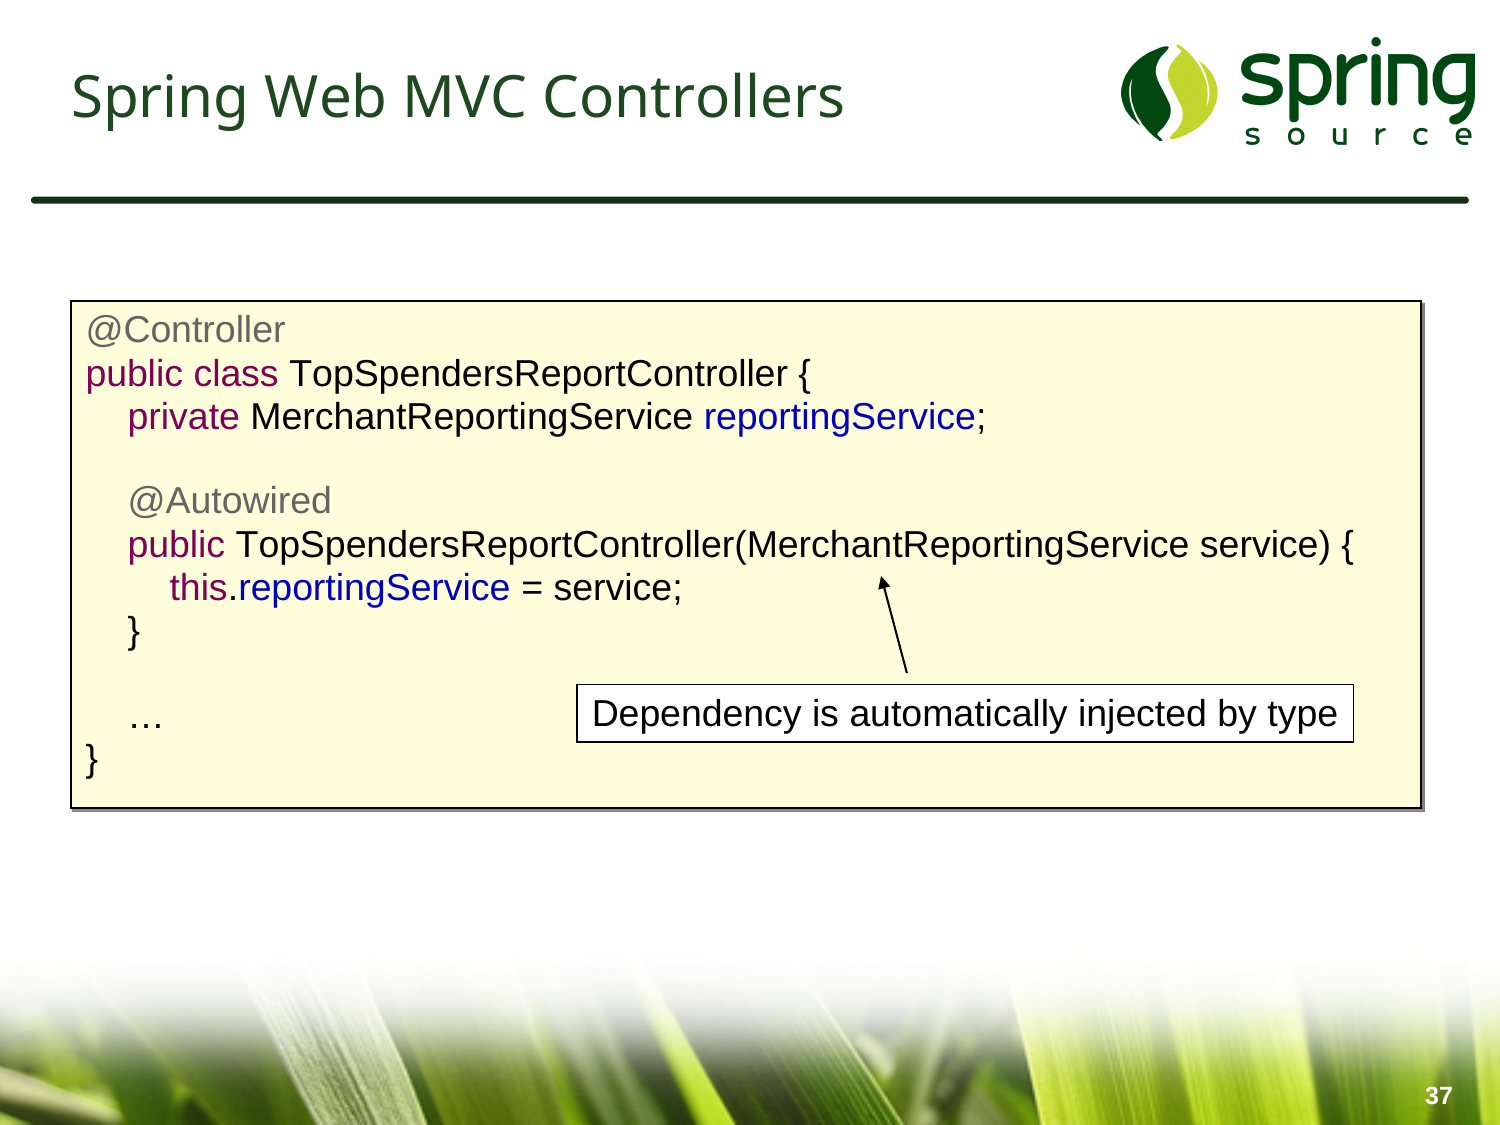

# Spring Web MVC Controllers
@Controller
public class TopSpendersReportController {
 private MerchantReportingService reportingService;
 @Autowired
 public TopSpendersReportController(MerchantReportingService service) {
 this.reportingService = service;
 }
 …
}
Dependency is automatically injected by type